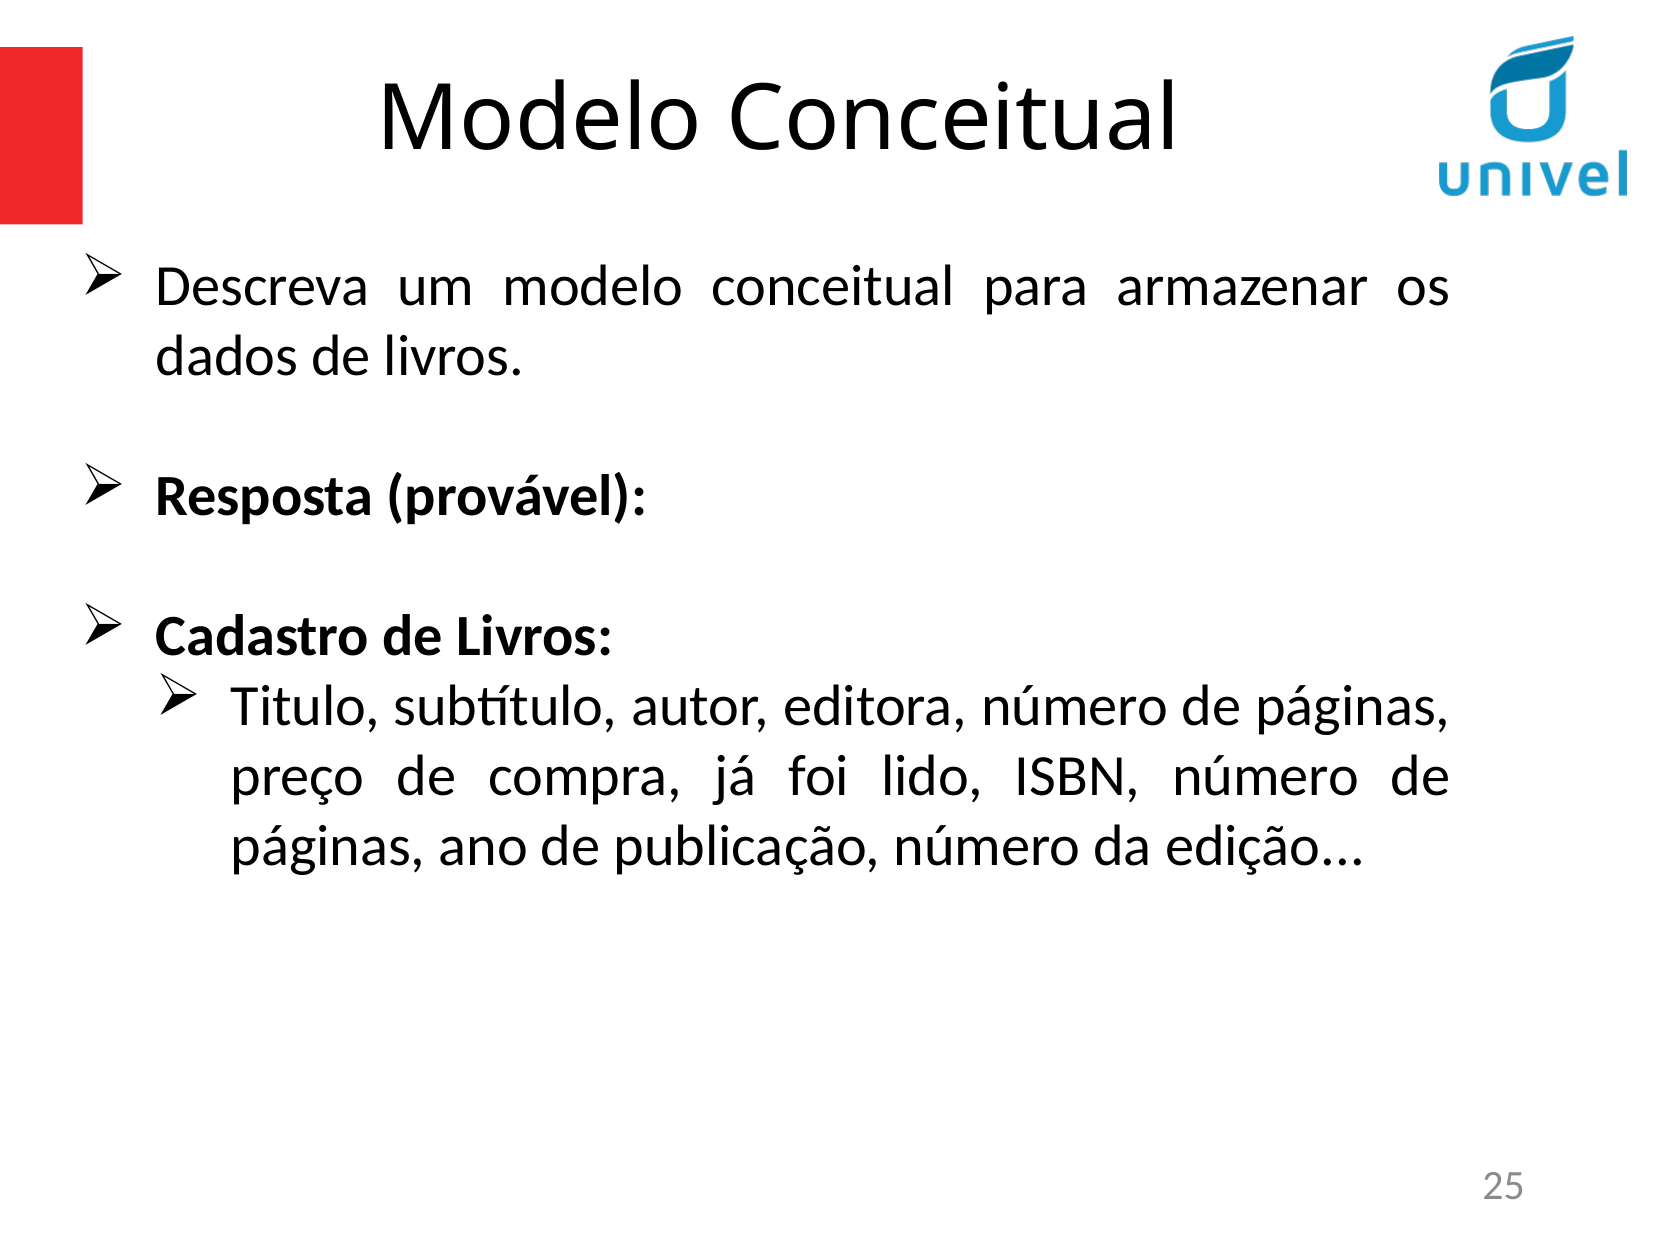

# Modelo Conceitual
Descreva um modelo conceitual para armazenar os dados de livros.
Resposta (provável):
Cadastro de Livros:
Titulo, subtítulo, autor, editora, número de páginas, preço de compra, já foi lido, ISBN, número de páginas, ano de publicação, número da edição...